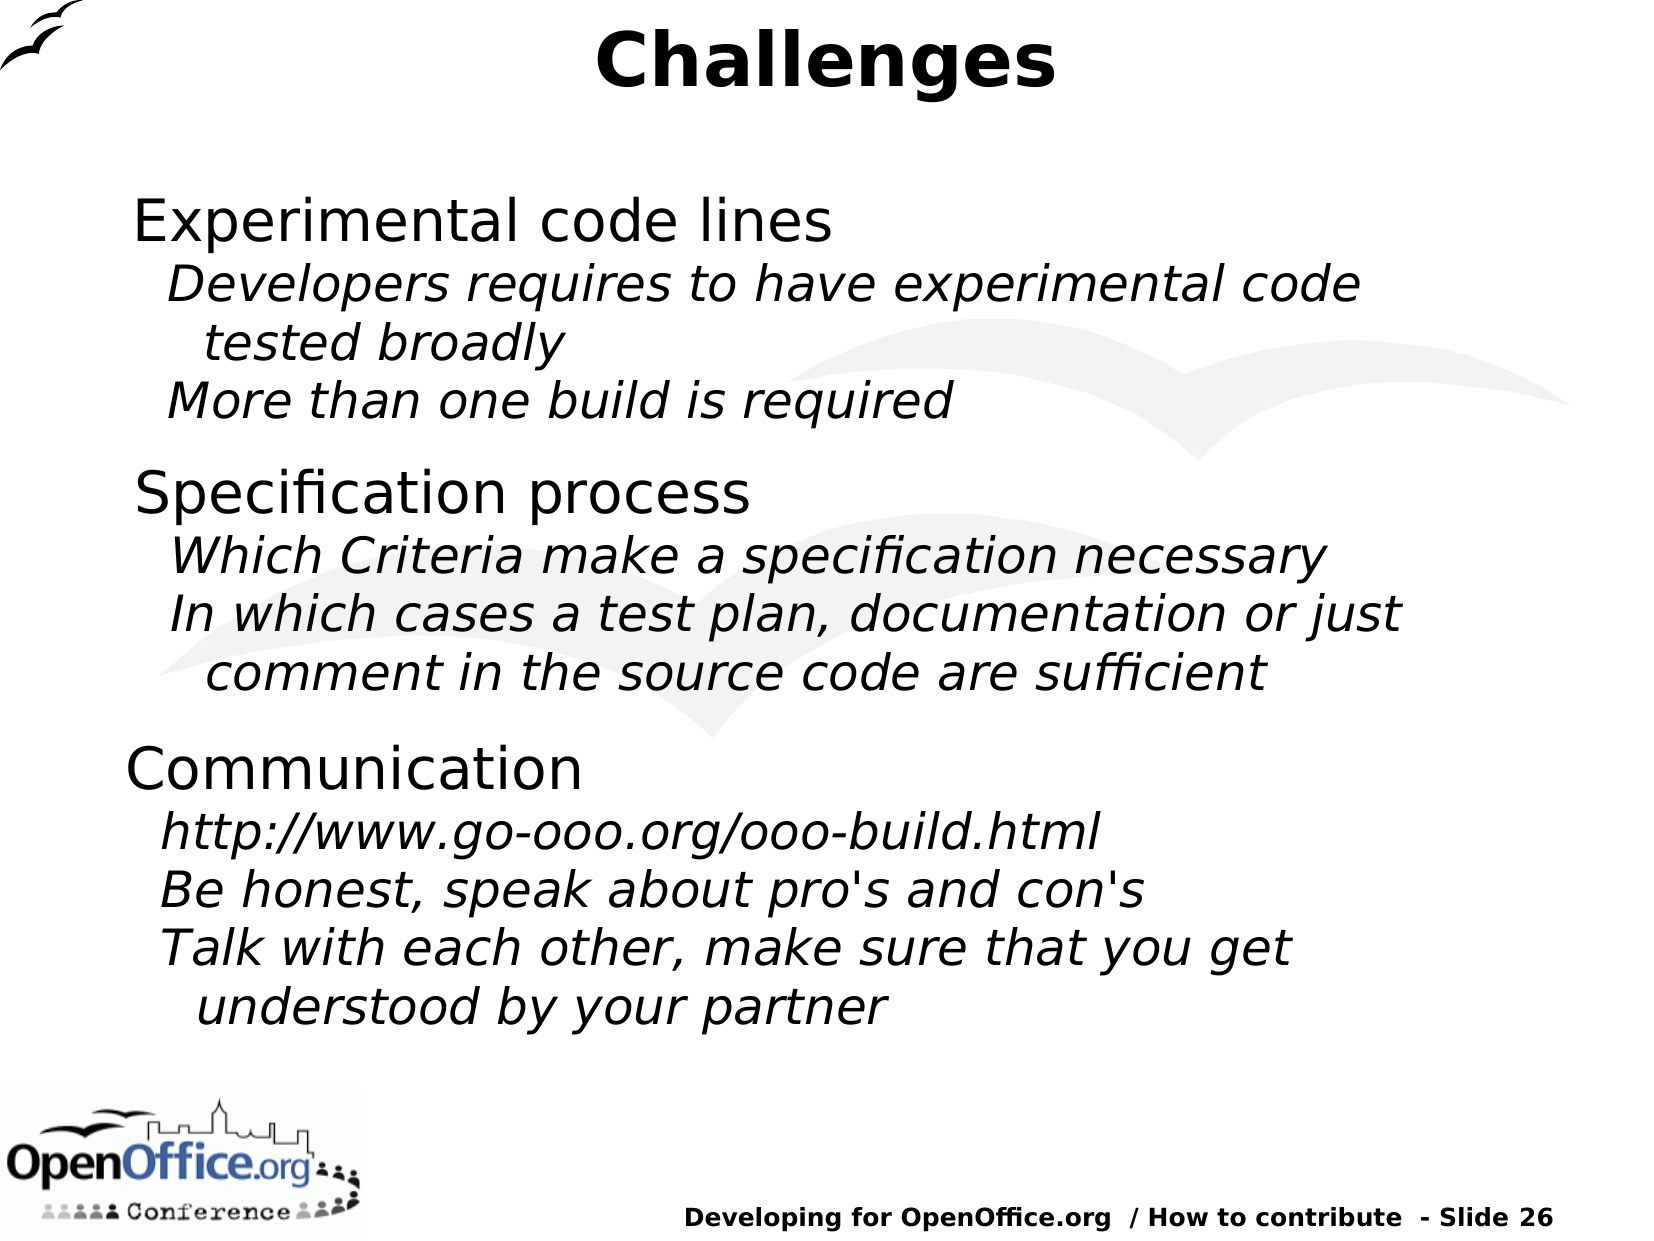

# Challenges
Experimental code lines
Developers requires to have experimental code tested broadly
More than one build is required
Specification process
Which Criteria make a specification necessary
In which cases a test plan, documentation or just comment in the source code are sufficient
Communication
http://www.go-ooo.org/ooo-build.html
Be honest, speak about pro's and con's
Talk with each other, make sure that you get understood by your partner